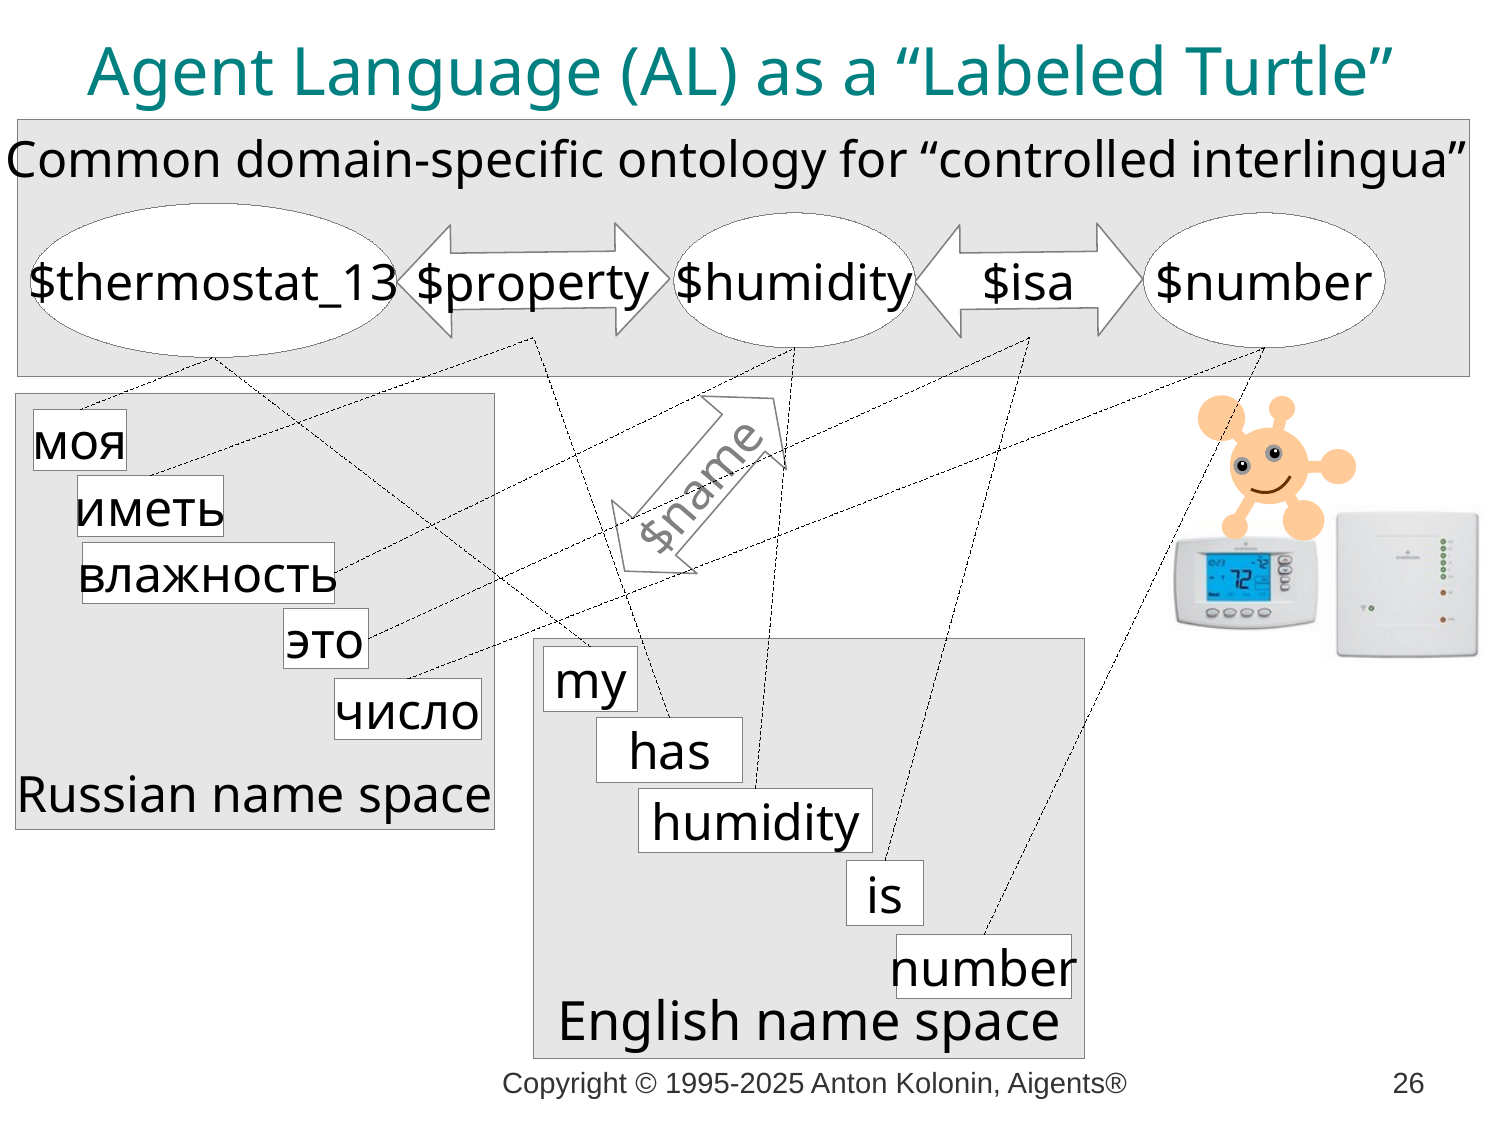

Agent Language (AL) as a “Labeled Turtle”
Common domain-specific ontology for “controlled interlingua”
$thermostat_13
$humidity
$number
$property
$isa
$name
Russian name space
моя
иметь
влажность
это
English name space
my
число
has
humidity
is
number
Copyright © 1995-2025 Anton Kolonin, Aigents®
26